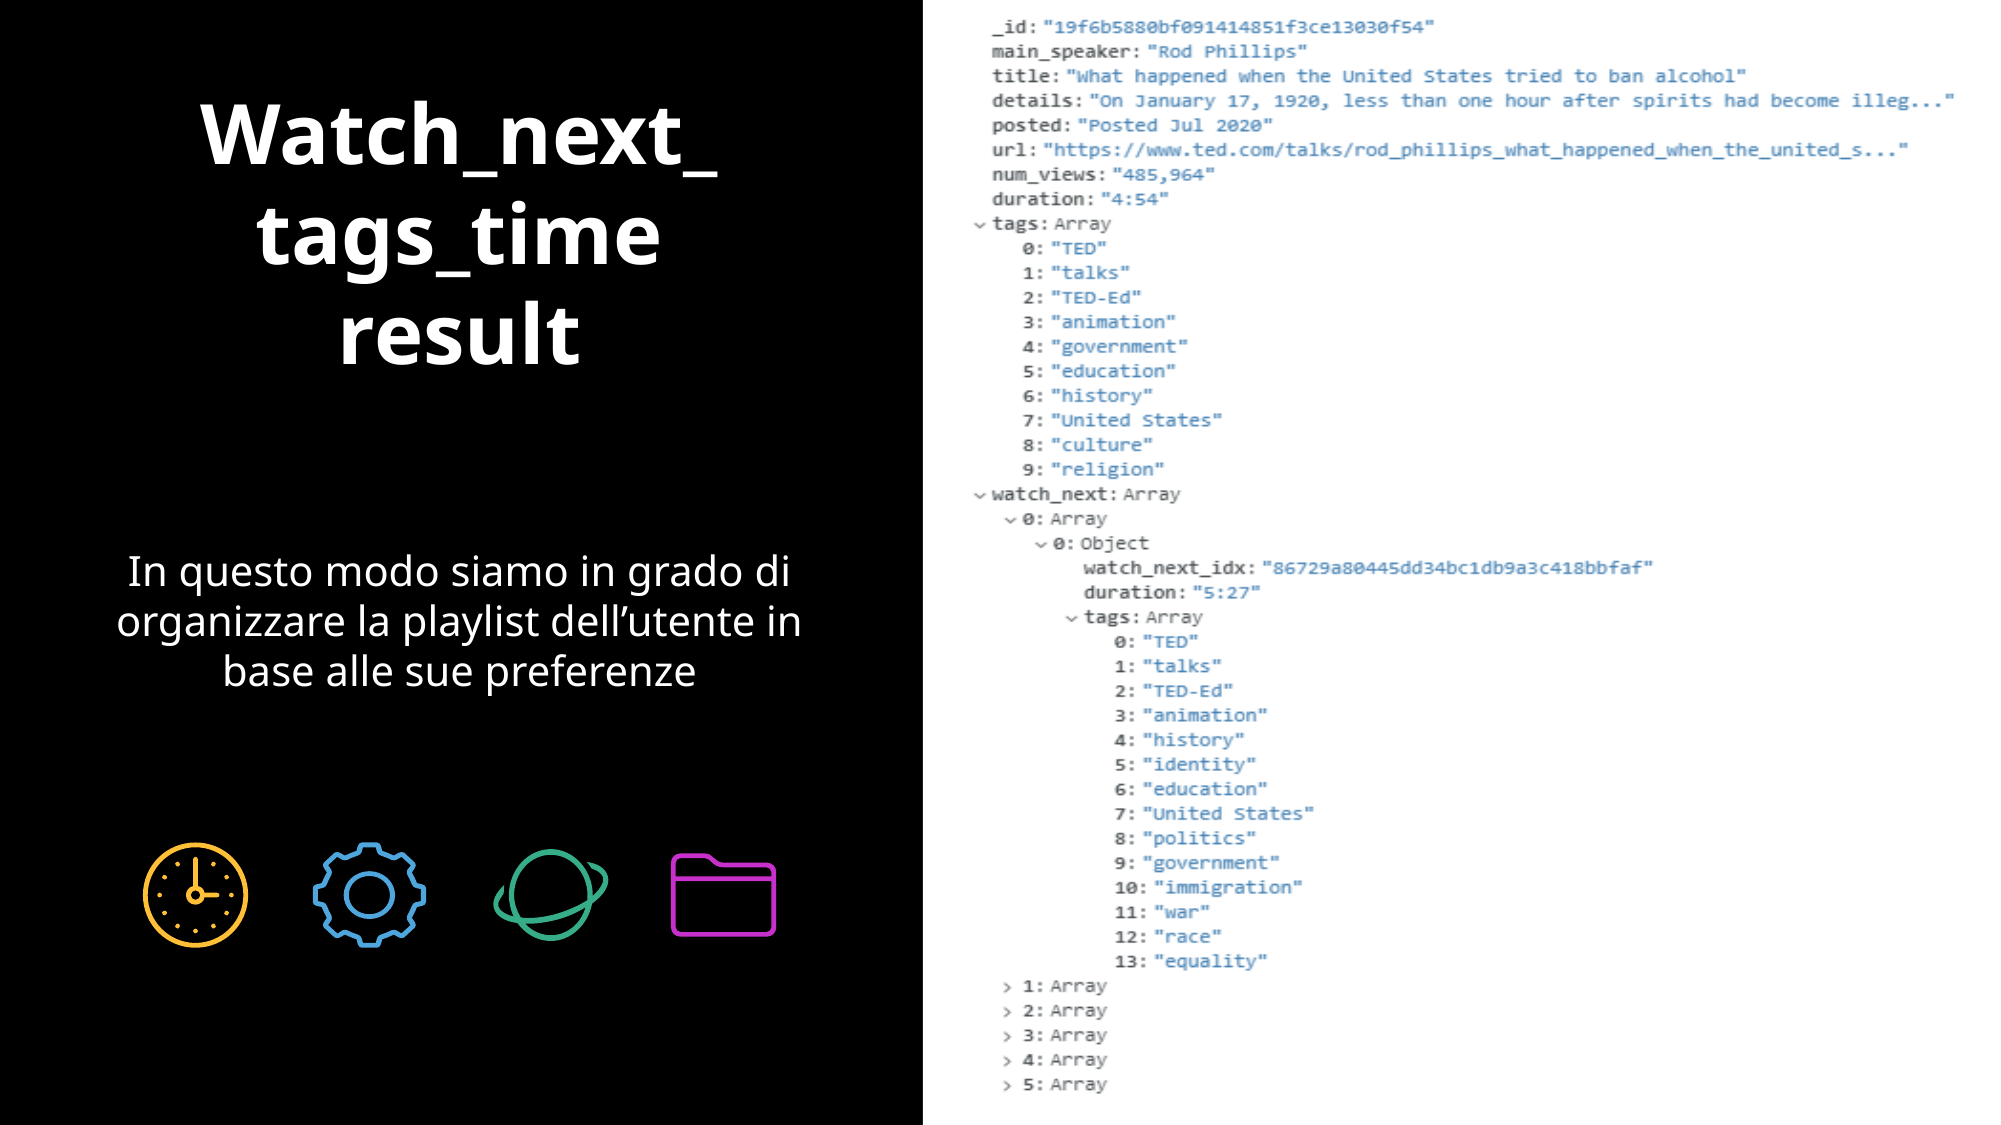

Watch_next_tags_time
result
In questo modo siamo in grado di organizzare la playlist dell’utente in base alle sue preferenze